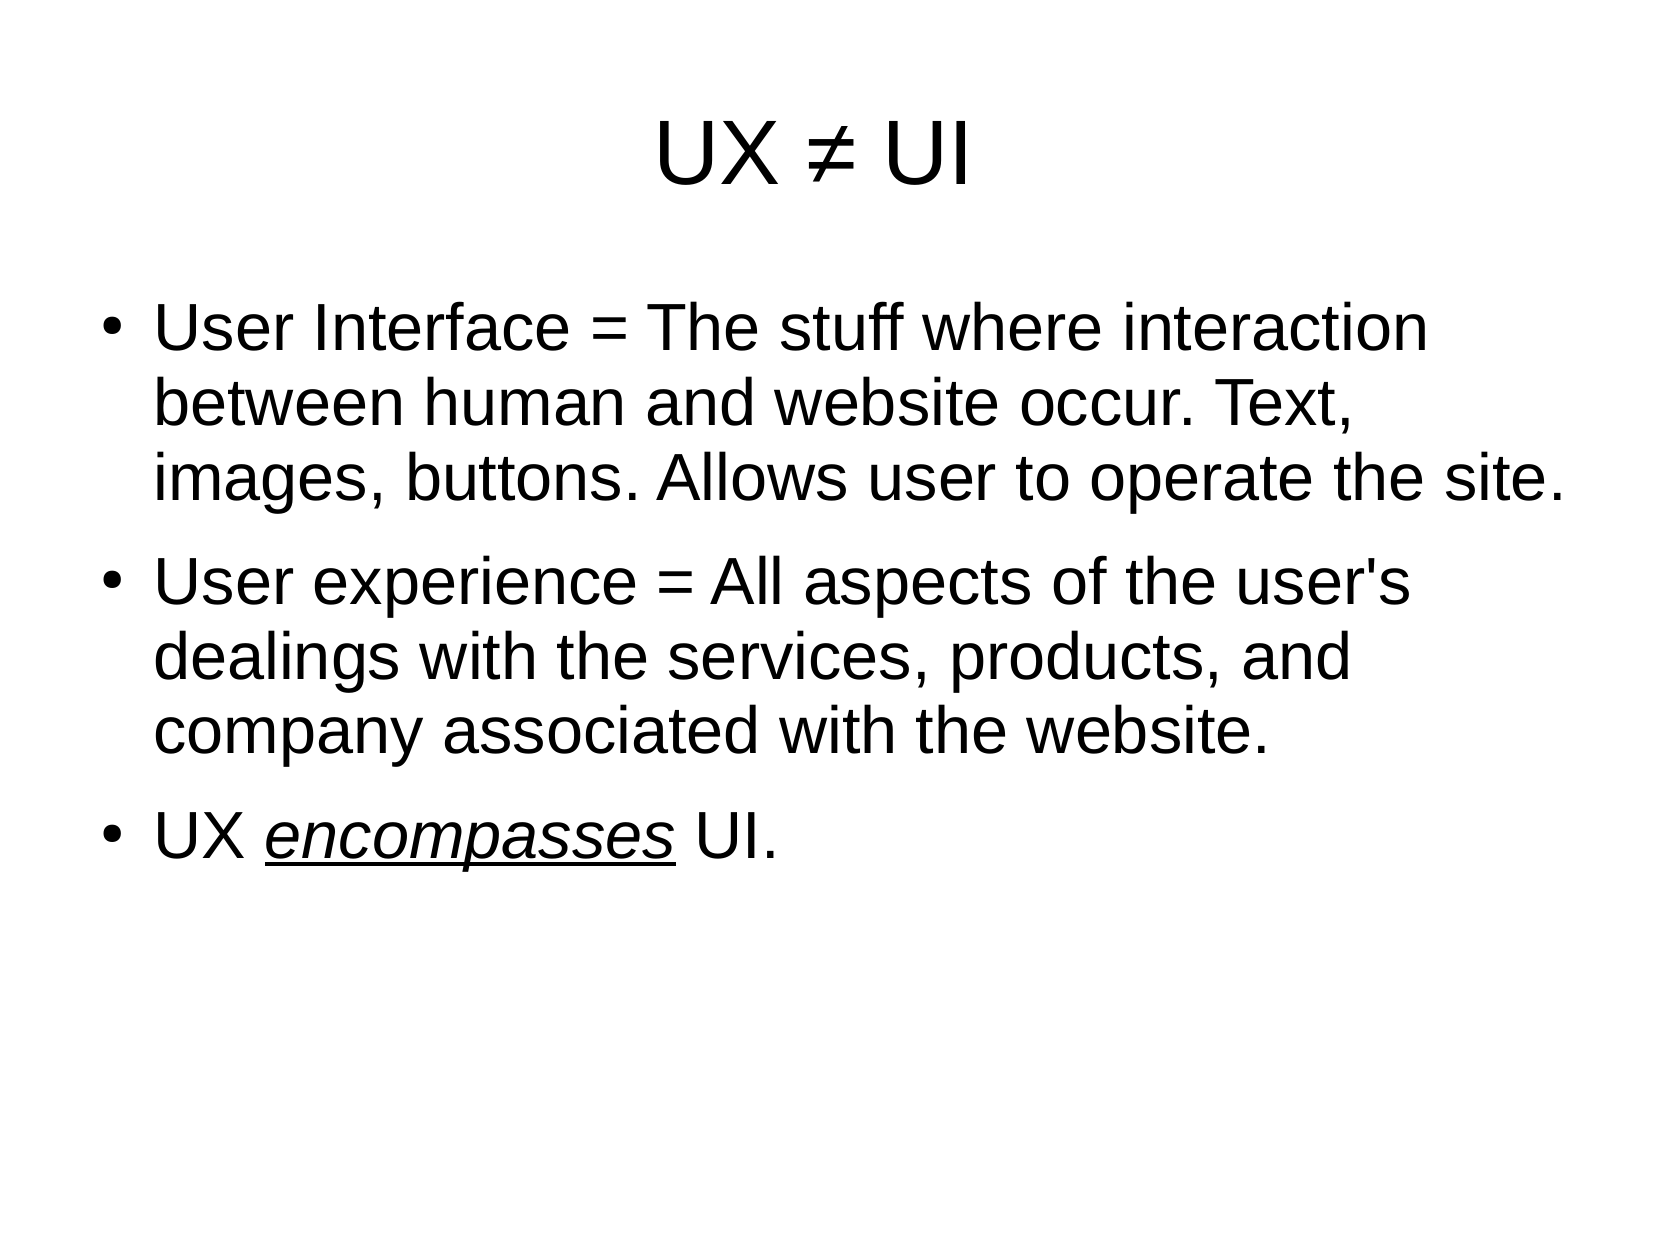

# UX ≠ UI
User Interface = The stuff where interaction between human and website occur. Text, images, buttons. Allows user to operate the site.
User experience = All aspects of the user's dealings with the services, products, and company associated with the website.
UX encompasses UI.